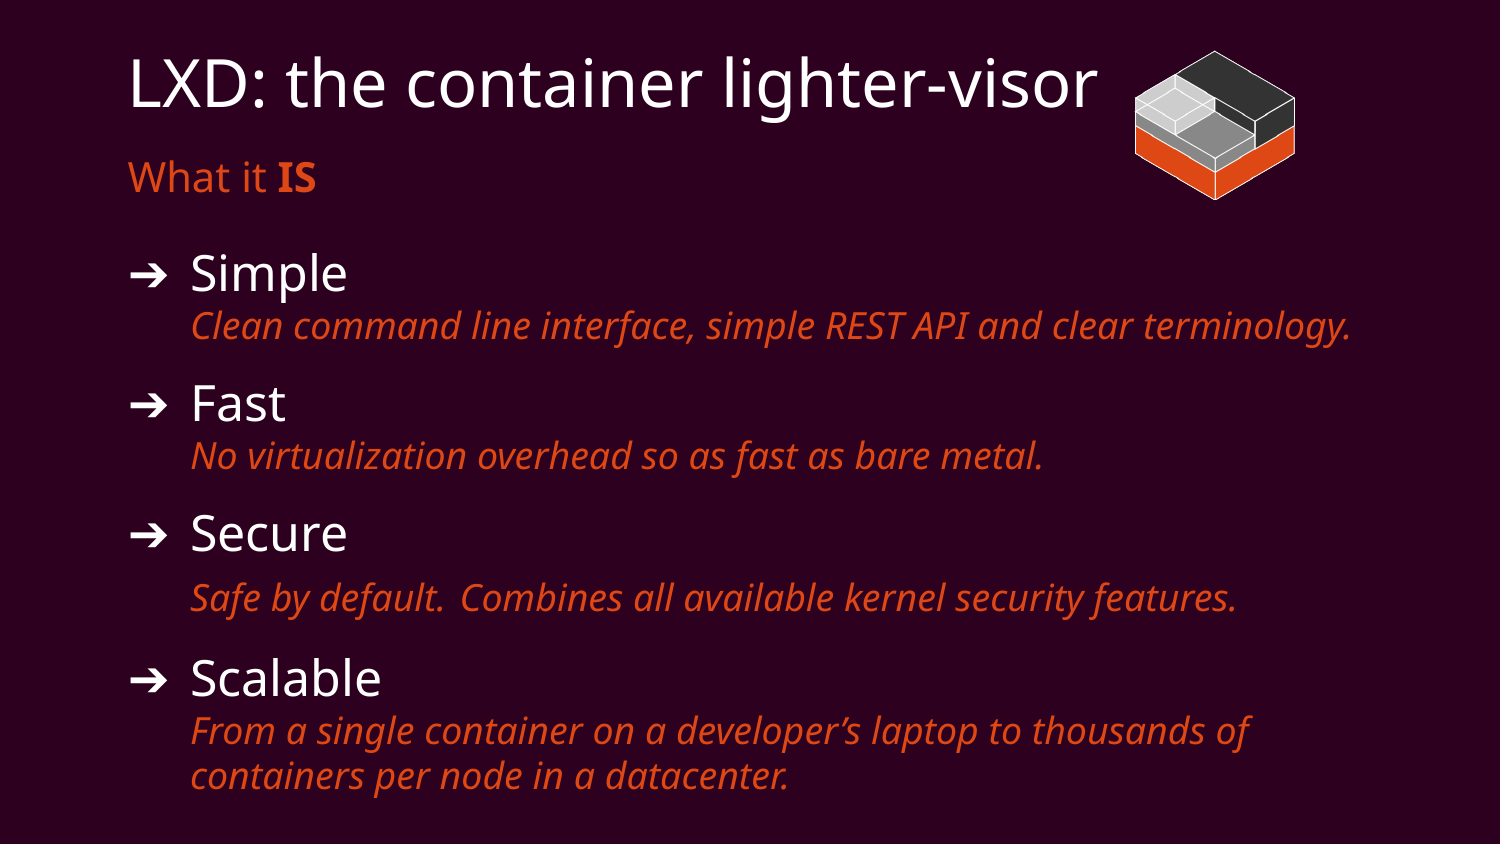

# LXD: the container lighter-visor
What it IS
Simple
Clean command line interface, simple REST API and clear terminology.
Fast
No virtualization overhead so as fast as bare metal.
Secure
Safe by default. Combines all available kernel security features.
Scalable
From a single container on a developer’s laptop to thousands of containers per node in a datacenter.